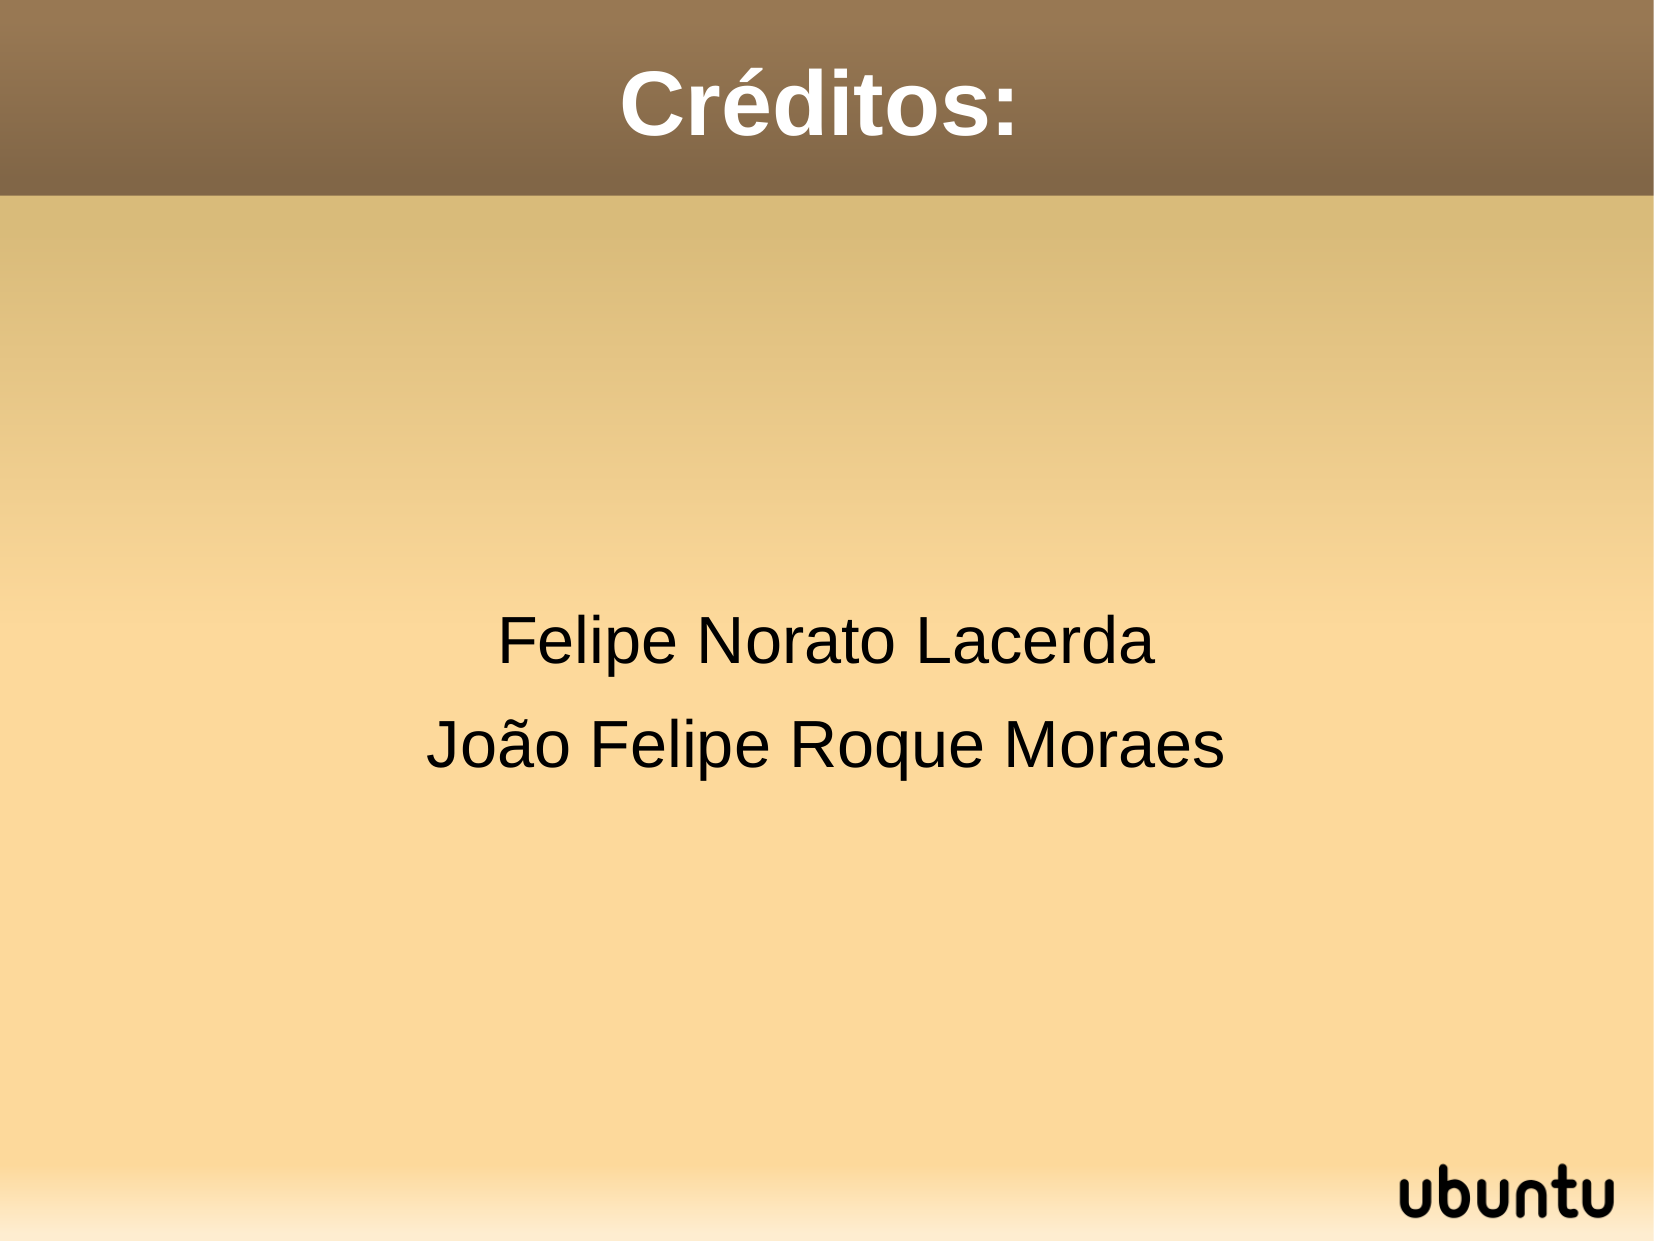

# Créditos:
Felipe Norato Lacerda
João Felipe Roque Moraes